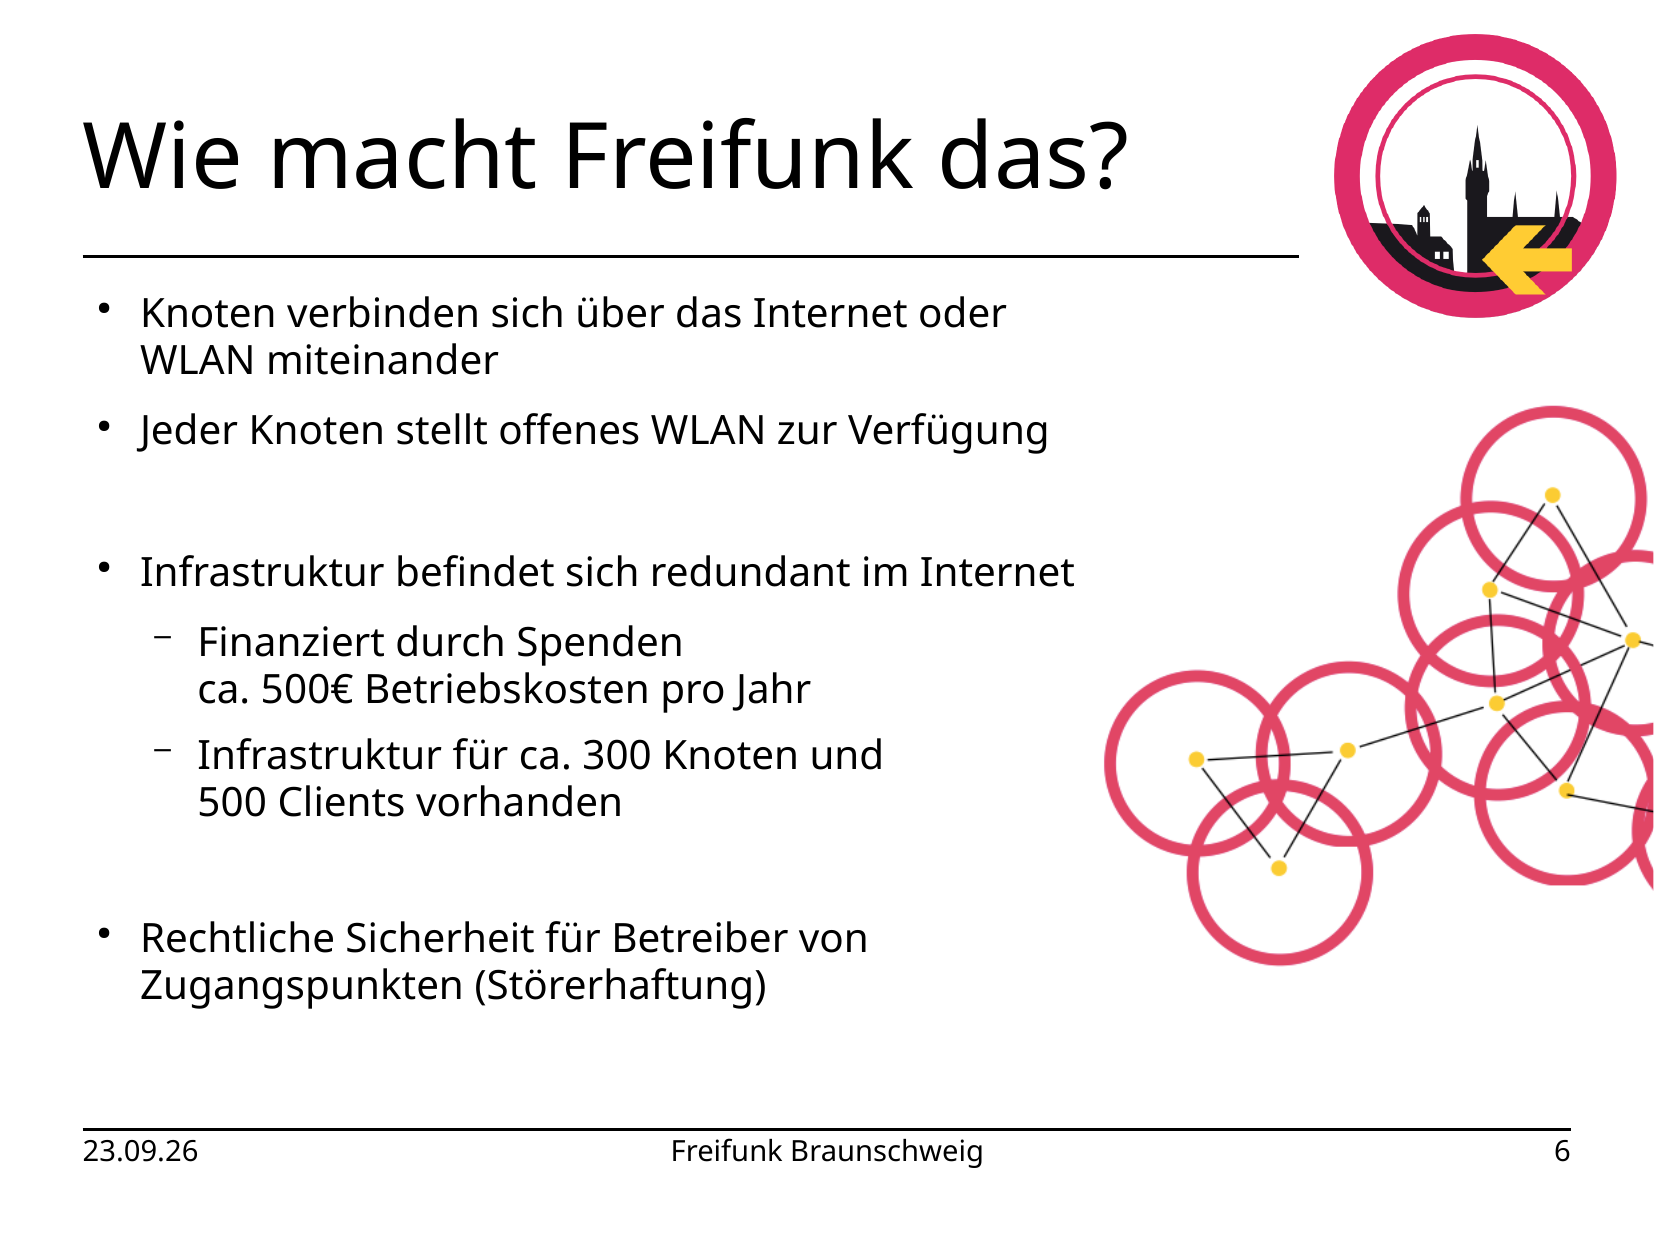

# Wie macht Freifunk das?
Knoten verbinden sich über das Internet oder
WLAN miteinander
Jeder Knoten stellt offenes WLAN zur Verfügung
Infrastruktur befindet sich redundant im Internet
Finanziert durch Spenden
ca. 500€ Betriebskosten pro Jahr
Infrastruktur für ca. 300 Knoten und
500 Clients vorhanden
Rechtliche Sicherheit für Betreiber von
Zugangspunkten (Störerhaftung)
Freifunk Braunschweig
6